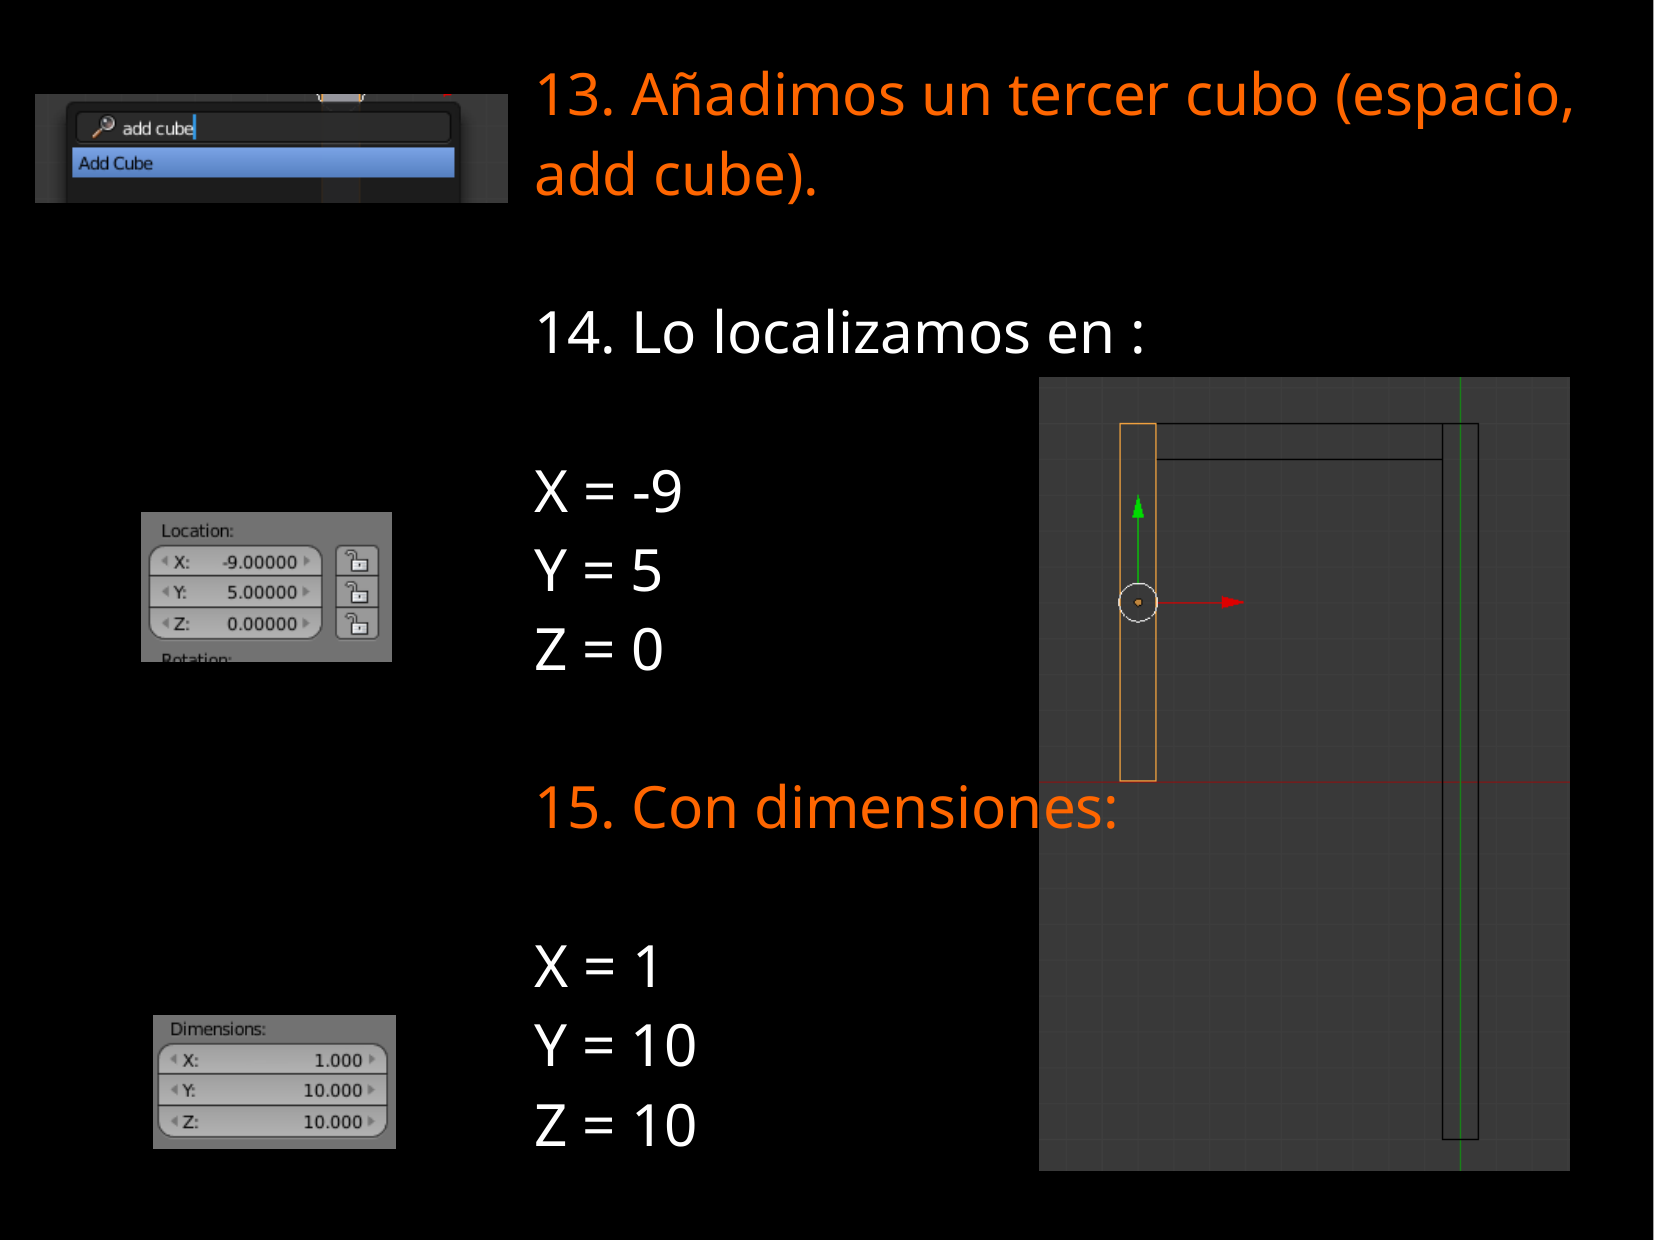

13. Añadimos un tercer cubo (espacio, add cube).
14. Lo localizamos en :
X = -9
Y = 5
Z = 0
15. Con dimensiones:
X = 1
Y = 10
Z = 10